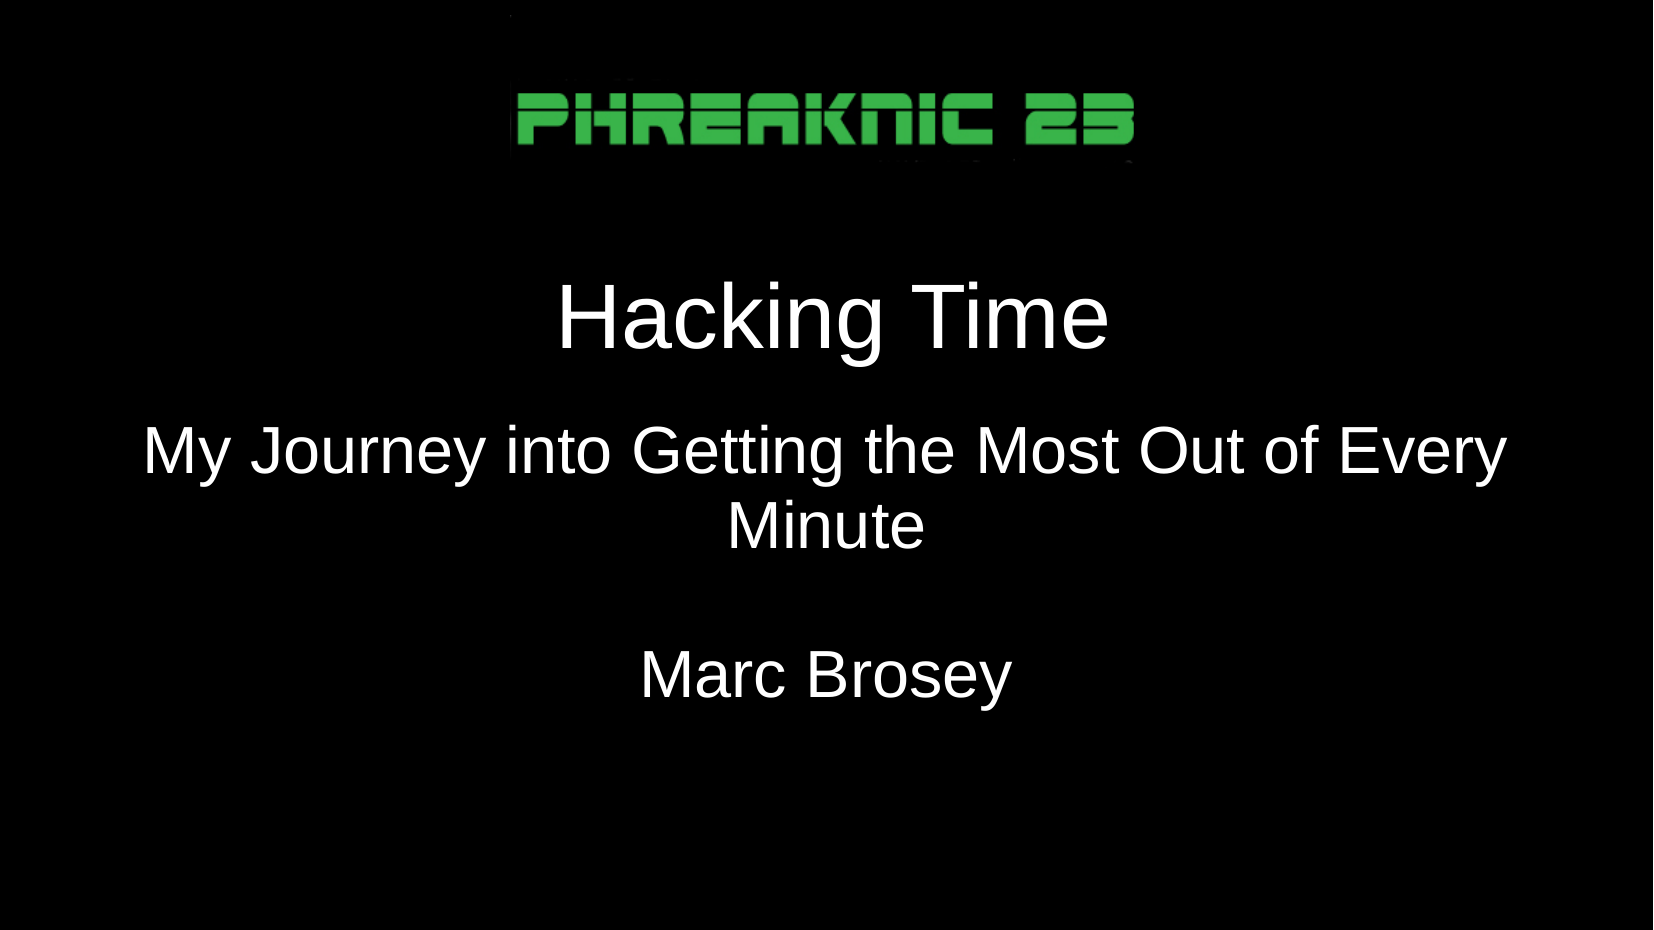

# Hacking Time
My Journey into Getting the Most Out of Every Minute
Marc Brosey